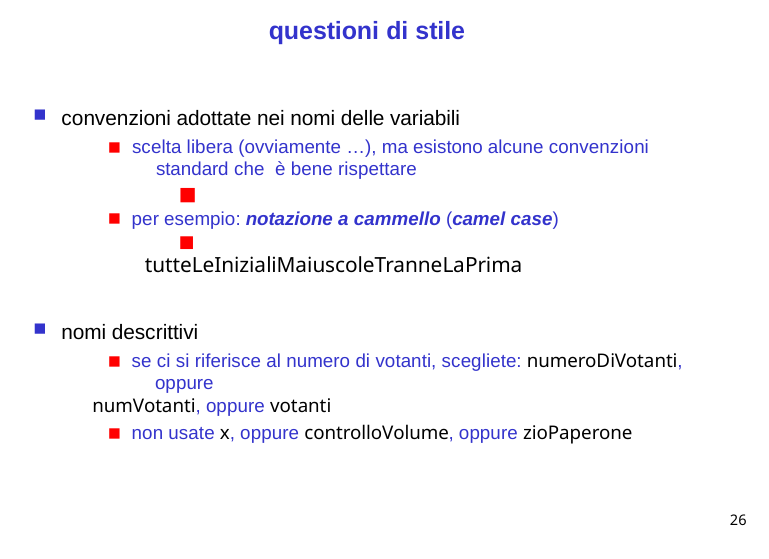

# questioni di stile
convenzioni adottate nei nomi delle variabili
scelta libera (ovviamente …), ma esistono alcune convenzioni standard che è bene rispettare
per esempio: notazione a cammello (camel case)
tutteLeInizialiMaiuscoleTranneLaPrima
nomi descrittivi
se ci si riferisce al numero di votanti, scegliete: numeroDiVotanti, oppure
numVotanti, oppure votanti
non usate x, oppure controlloVolume, oppure zioPaperone
26